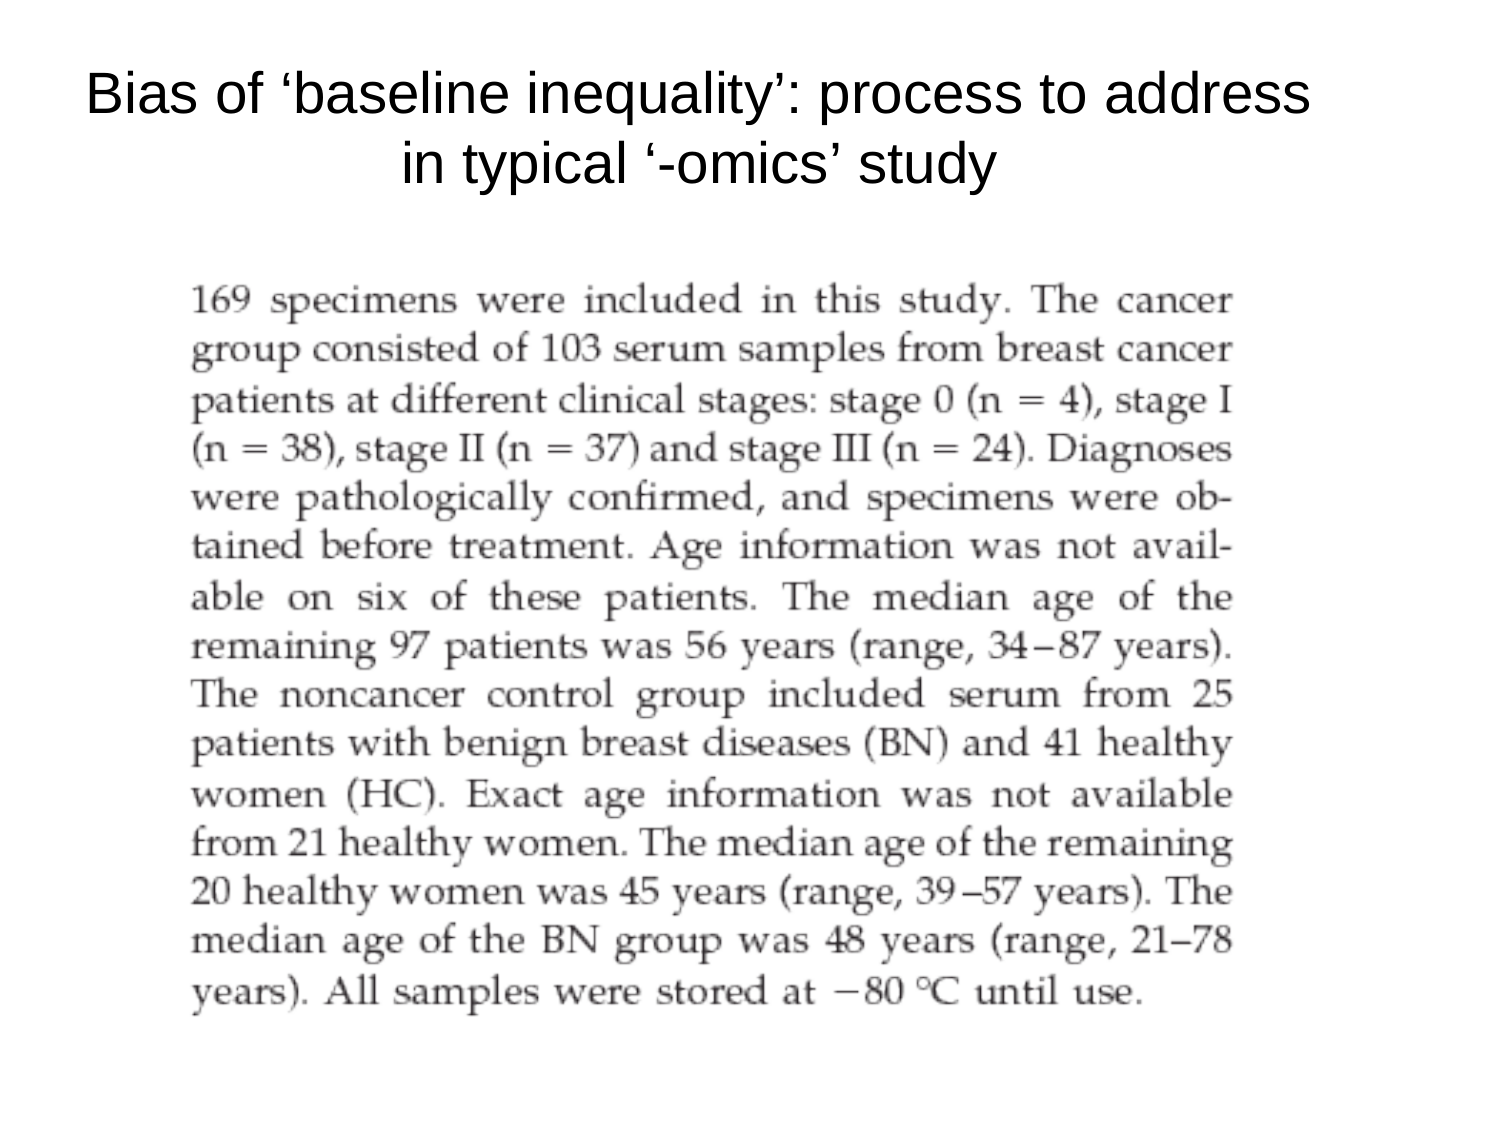

# Bias of ‘baseline inequality’: process to address in typical ‘-omics’ study